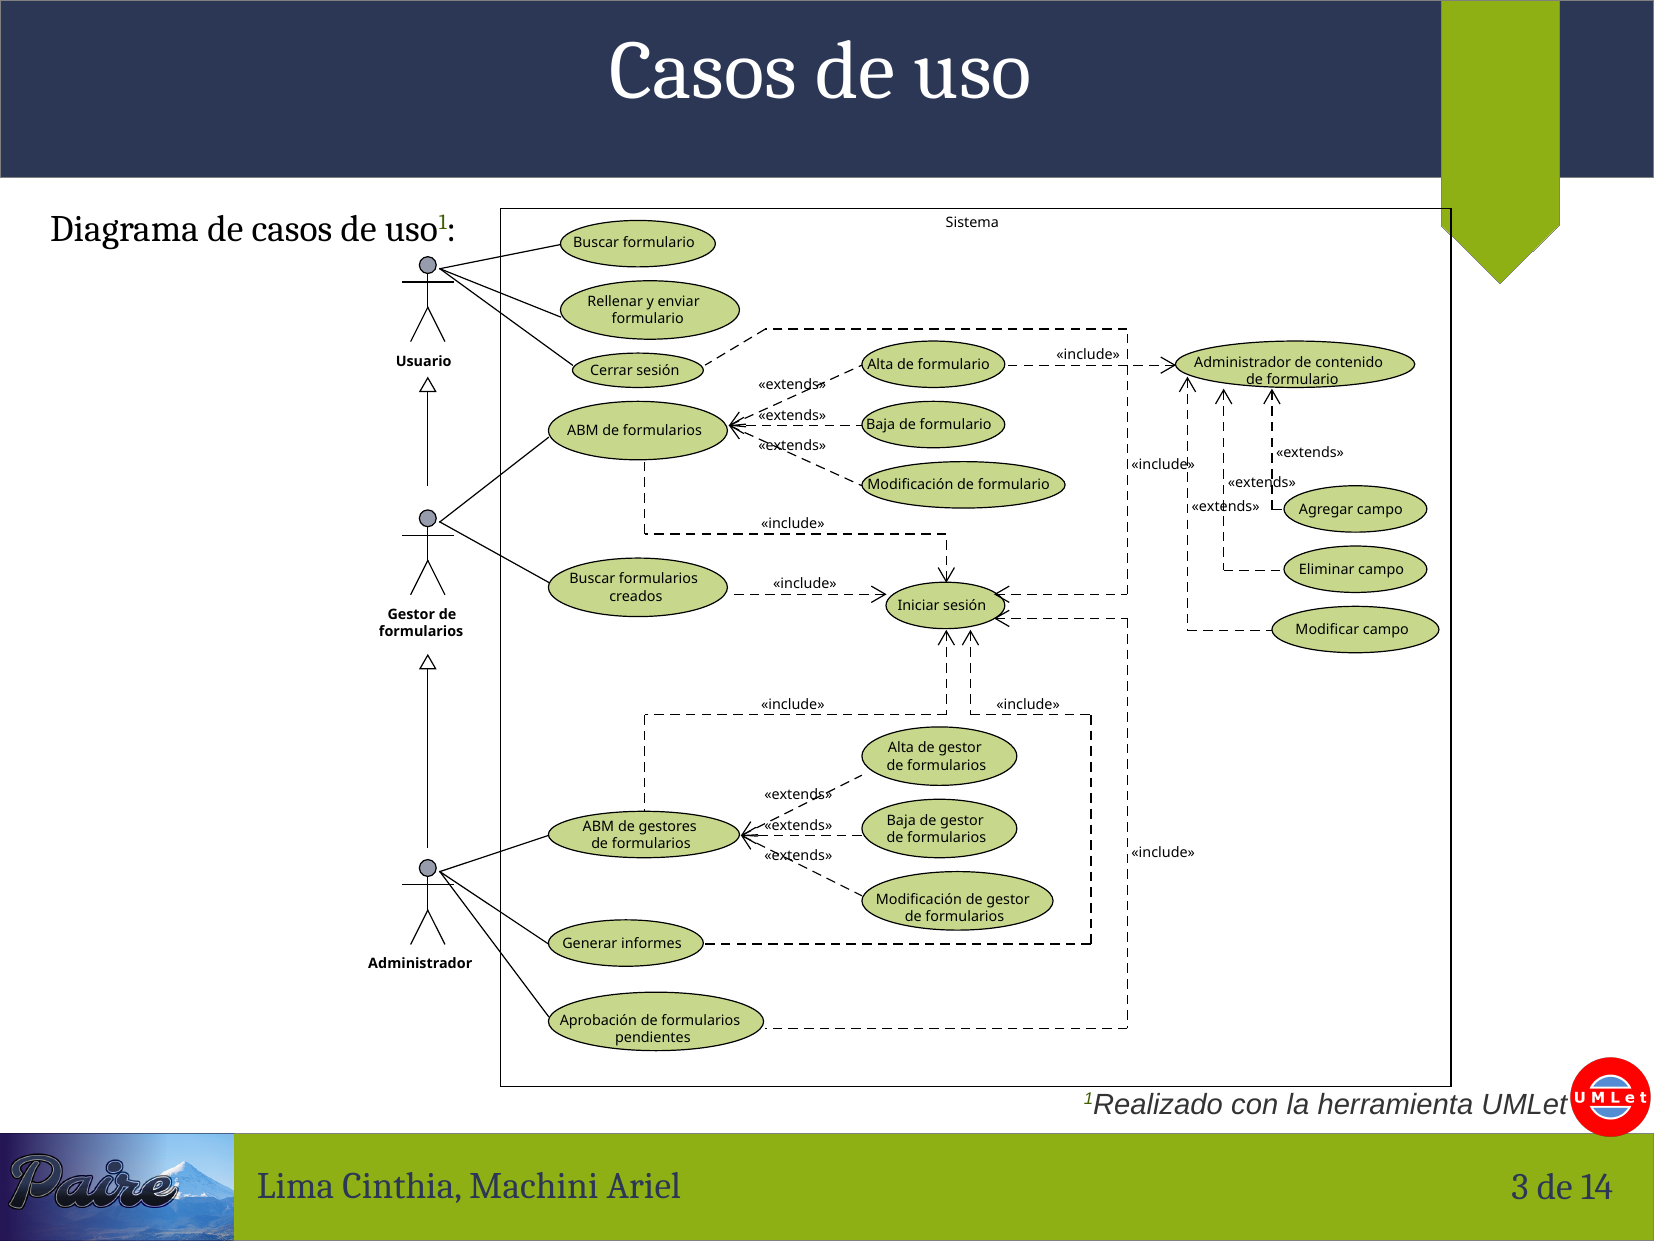

Casos de uso
Diagrama de casos de uso1:
1Realizado con la herramienta UMLet
Lima Cinthia, Machini Ariel
 de 14